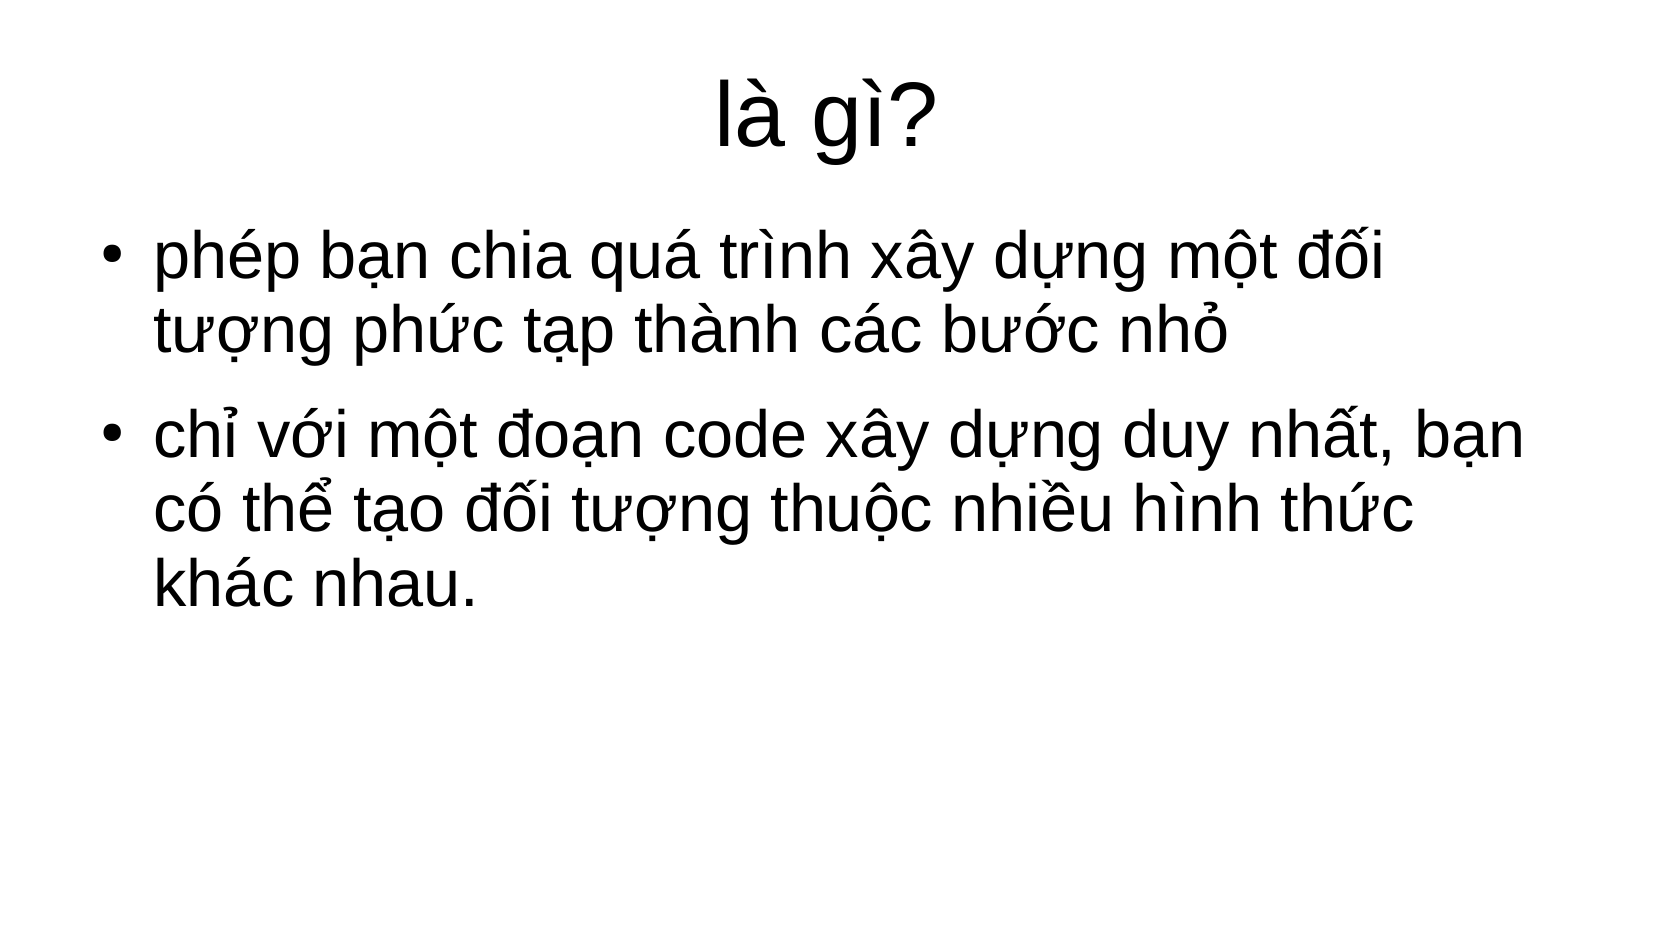

# là gì?
phép bạn chia quá trình xây dựng một đối tượng phức tạp thành các bước nhỏ
chỉ với một đoạn code xây dựng duy nhất, bạn có thể tạo đối tượng thuộc nhiều hình thức khác nhau.